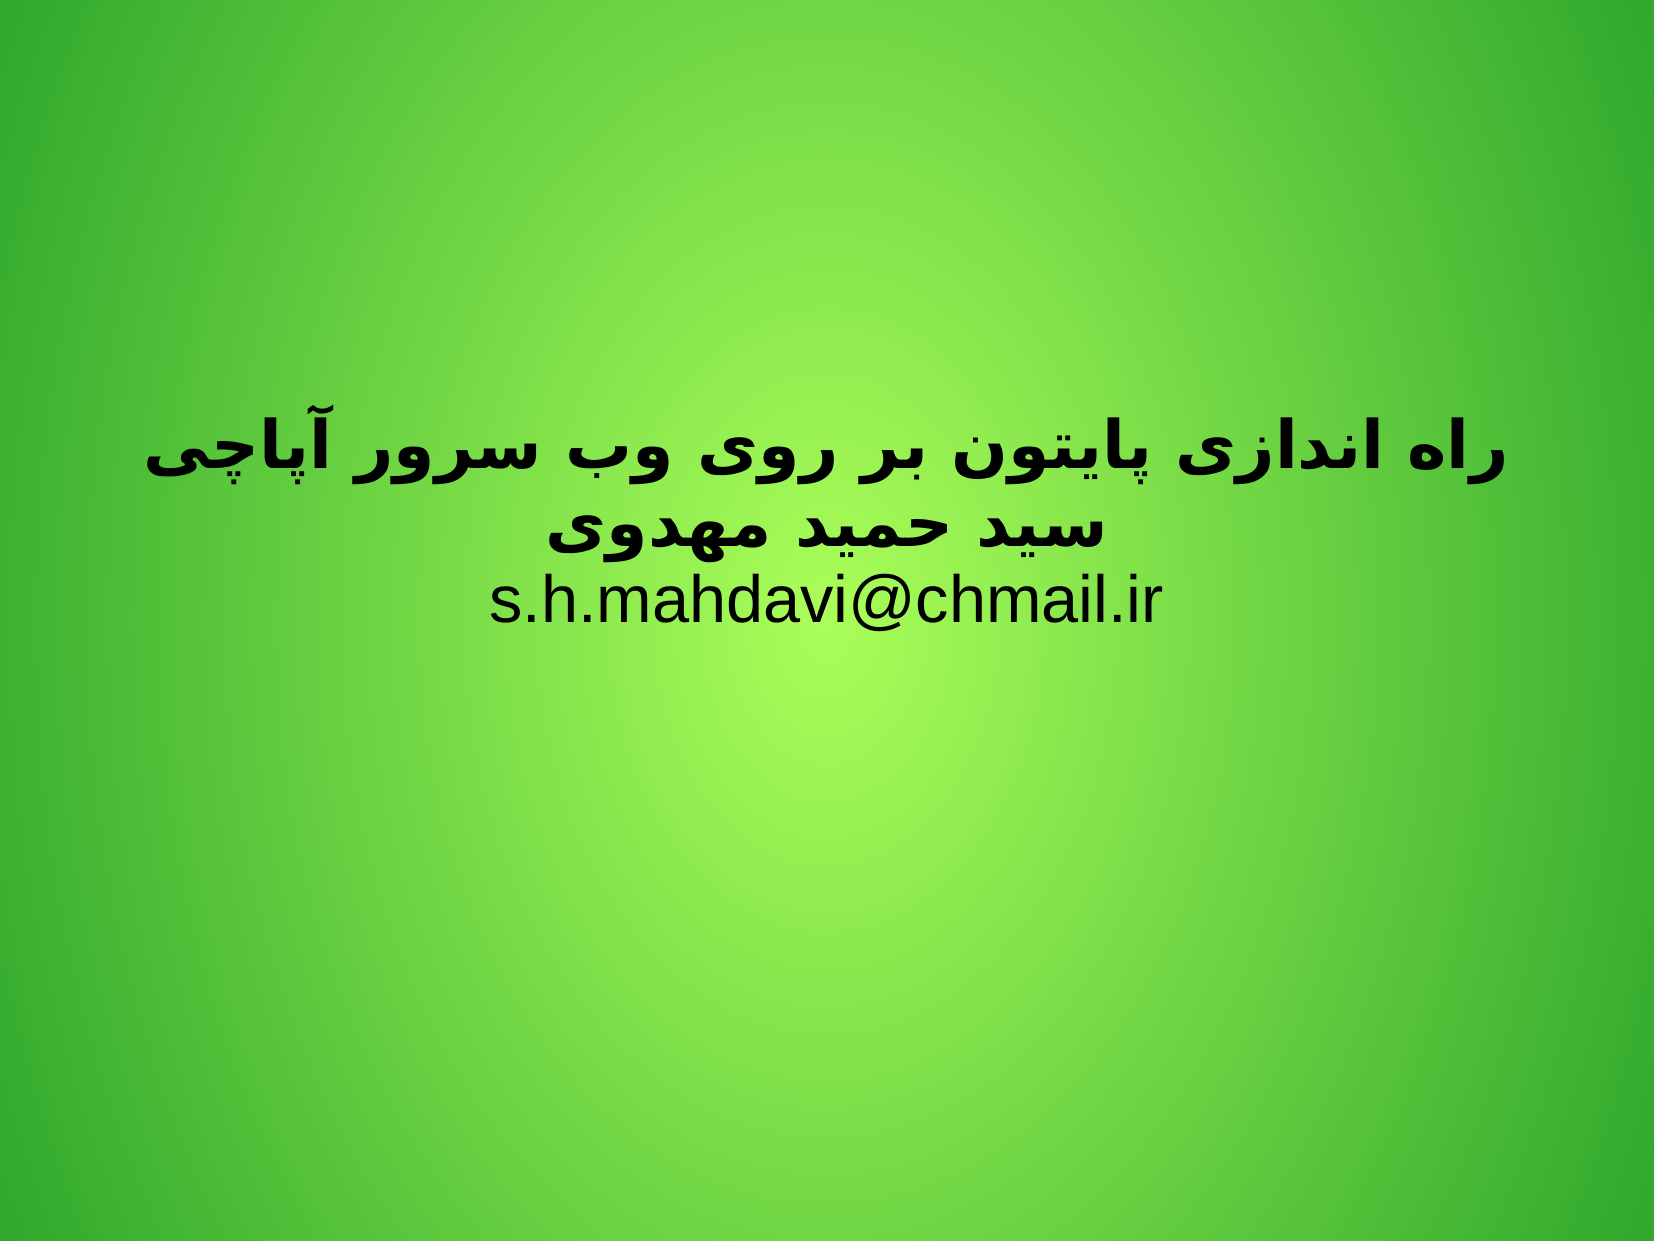

# راه اندازی پایتون بر روی وب سرور آپاچی
سید حمید مهدوی
s.h.mahdavi@chmail.ir